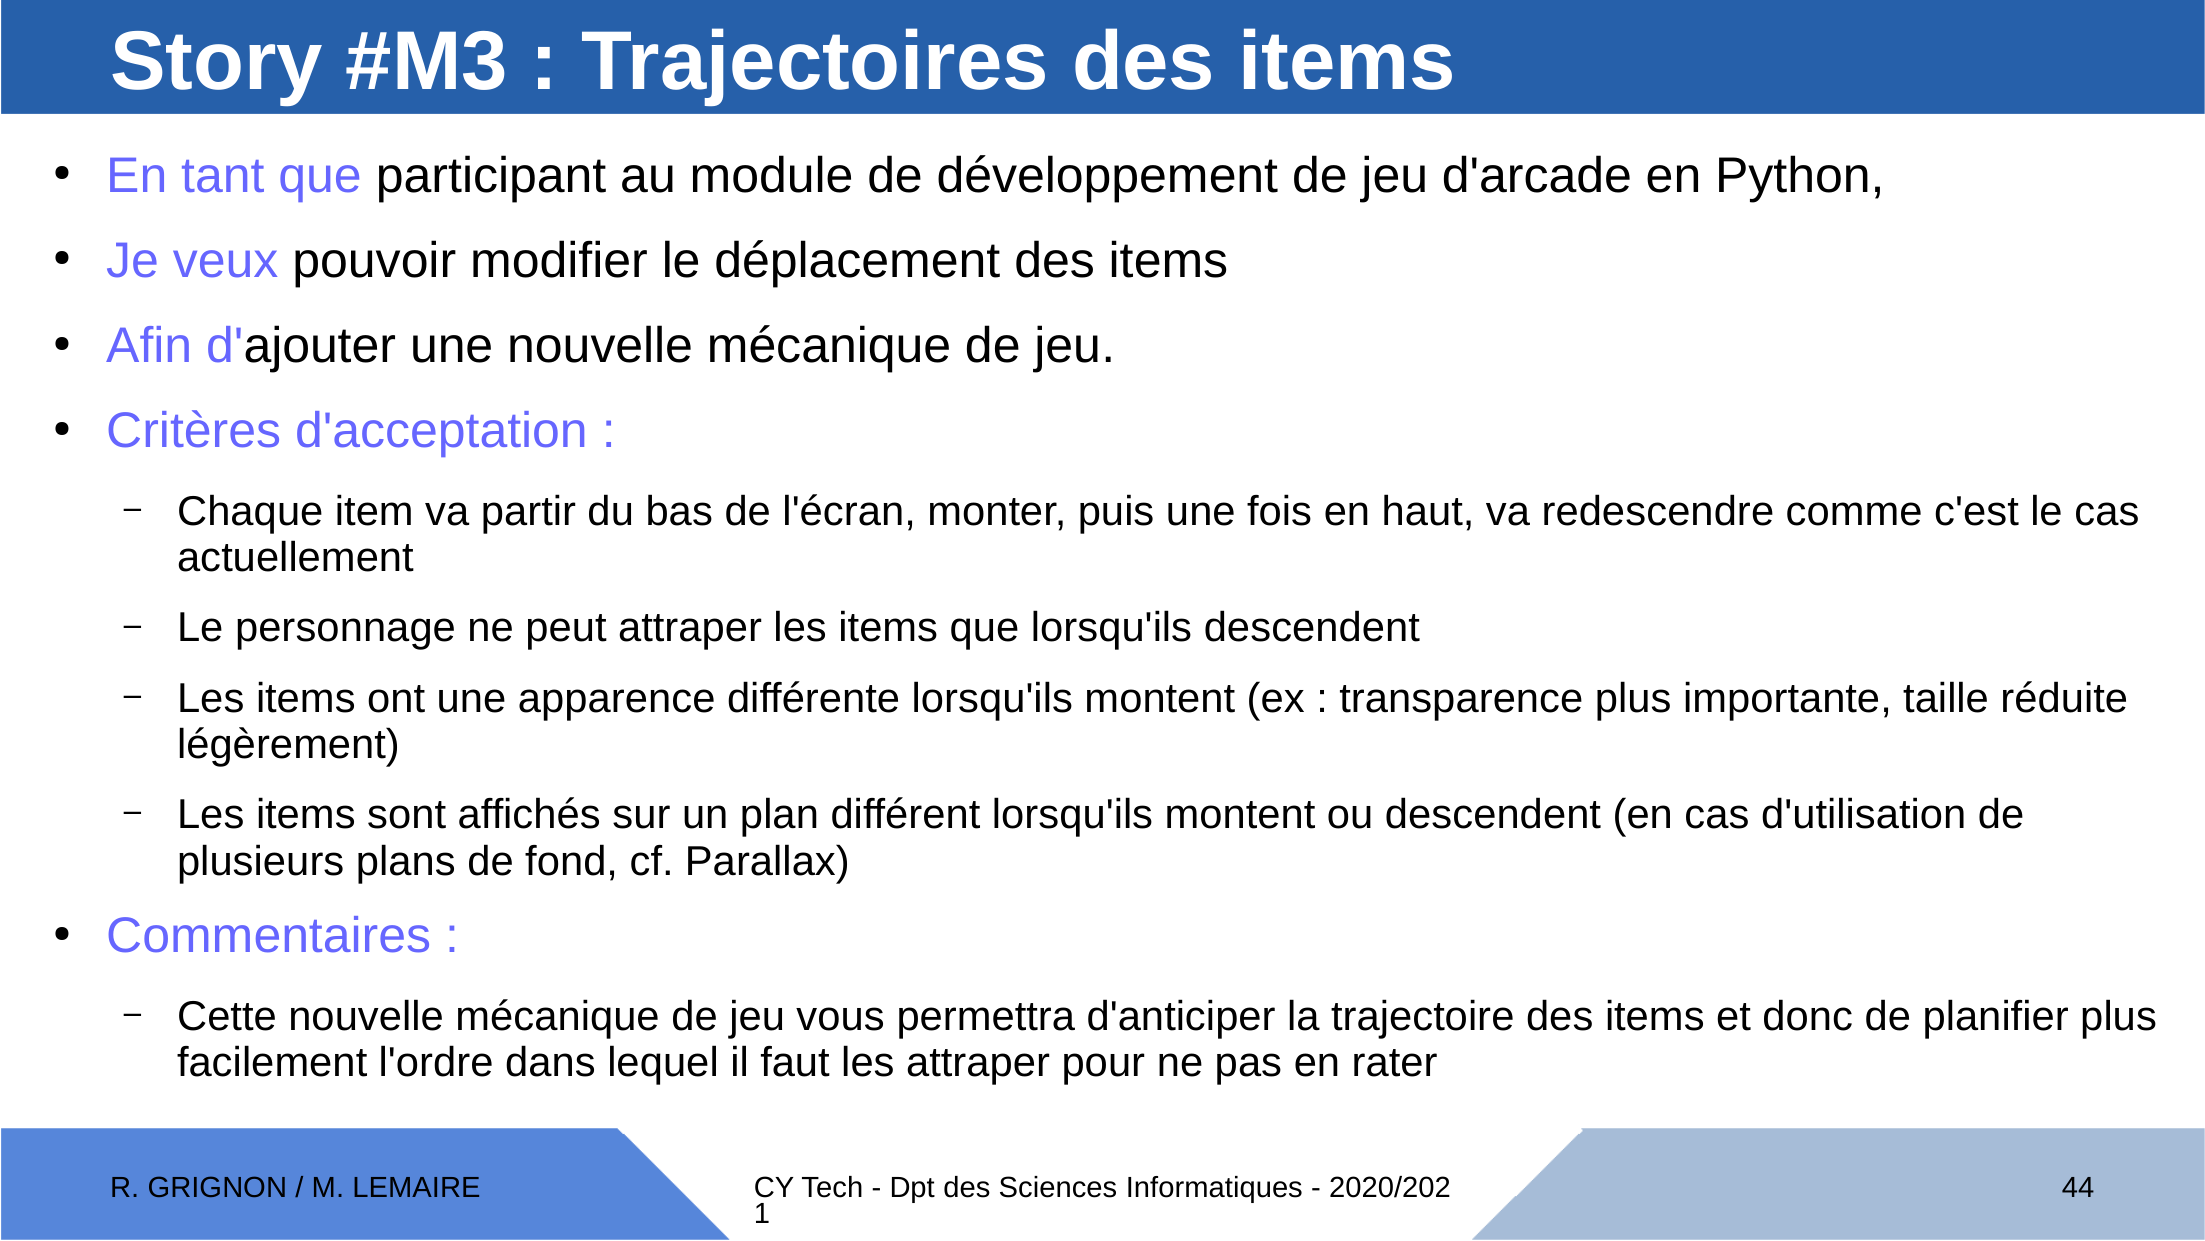

# Story #M3 : Trajectoires des items
En tant que participant au module de développement de jeu d'arcade en Python,
Je veux pouvoir modifier le déplacement des items
Afin d'ajouter une nouvelle mécanique de jeu.
Critères d'acceptation :
Chaque item va partir du bas de l'écran, monter, puis une fois en haut, va redescendre comme c'est le cas actuellement
Le personnage ne peut attraper les items que lorsqu'ils descendent
Les items ont une apparence différente lorsqu'ils montent (ex : transparence plus importante, taille réduite légèrement)
Les items sont affichés sur un plan différent lorsqu'ils montent ou descendent (en cas d'utilisation de plusieurs plans de fond, cf. Parallax)
Commentaires :
Cette nouvelle mécanique de jeu vous permettra d'anticiper la trajectoire des items et donc de planifier plus facilement l'ordre dans lequel il faut les attraper pour ne pas en rater
R. GRIGNON / M. LEMAIRE
CY Tech - Dpt des Sciences Informatiques - 2020/2021
44